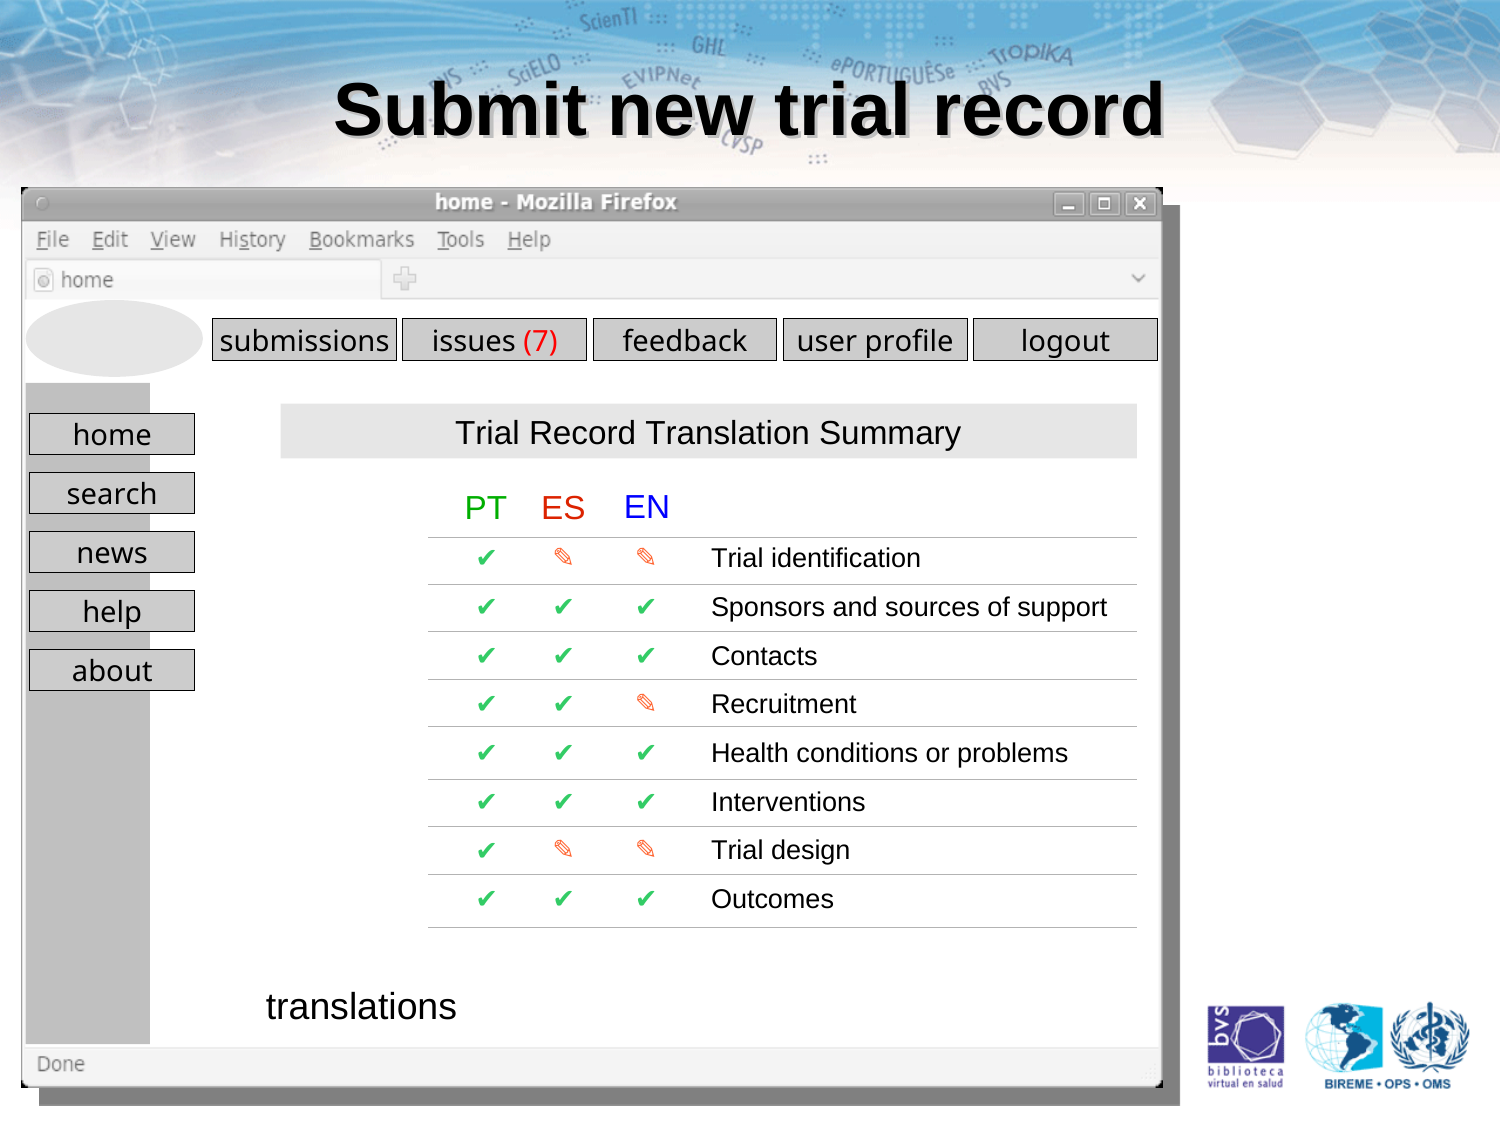

# Submit new trial record
submissions
issues (7)
feedback
user profile
logout
home
search
news
help
about
Trial Record Translation Summary
EN
ES
PT
✎
✔
✔
✎
✔
✔
✎
✔
Trial identification
Sponsors and sources of support
Contacts
Recruitment
Health conditions or problems
Interventions
Trial design
Outcomes
✎
✔
✔
✔
✔
✔
✎
✔
✔
✔
✔
✔
✔
✔
✔
✔
translations